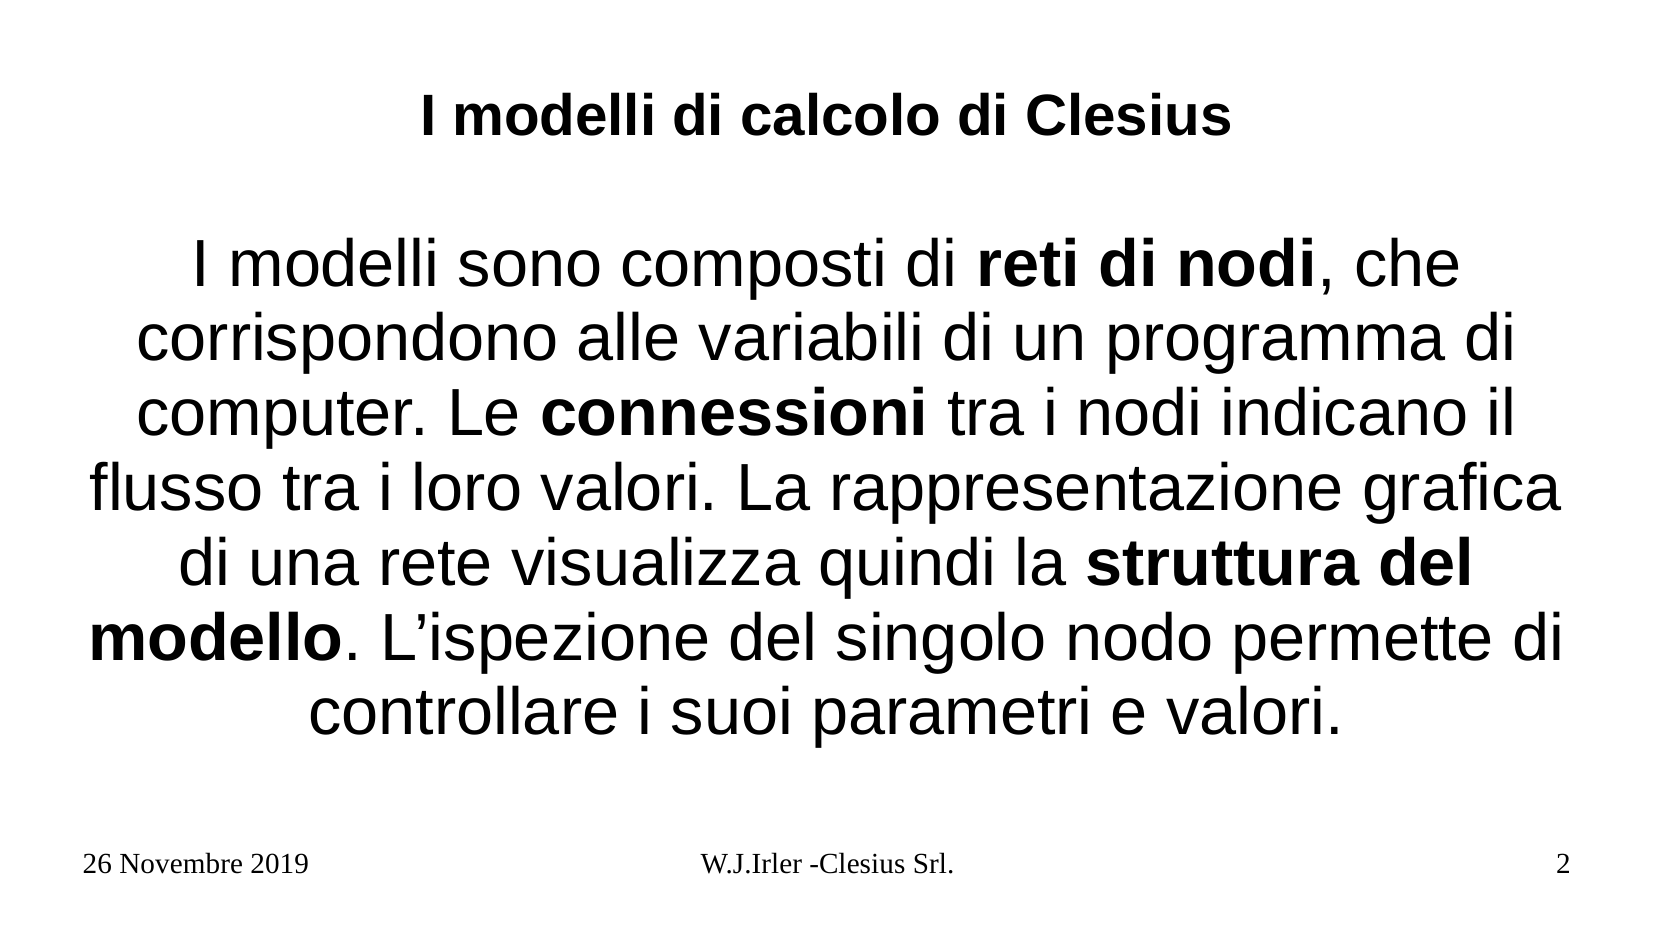

# I modelli di calcolo di Clesius
I modelli sono composti di reti di nodi, che corrispondono alle variabili di un programma di computer. Le connessioni tra i nodi indicano il flusso tra i loro valori. La rappresentazione grafica di una rete visualizza quindi la struttura del modello. L’ispezione del singolo nodo permette di controllare i suoi parametri e valori.
26 Novembre 2019
W.J.Irler -Clesius Srl.
2